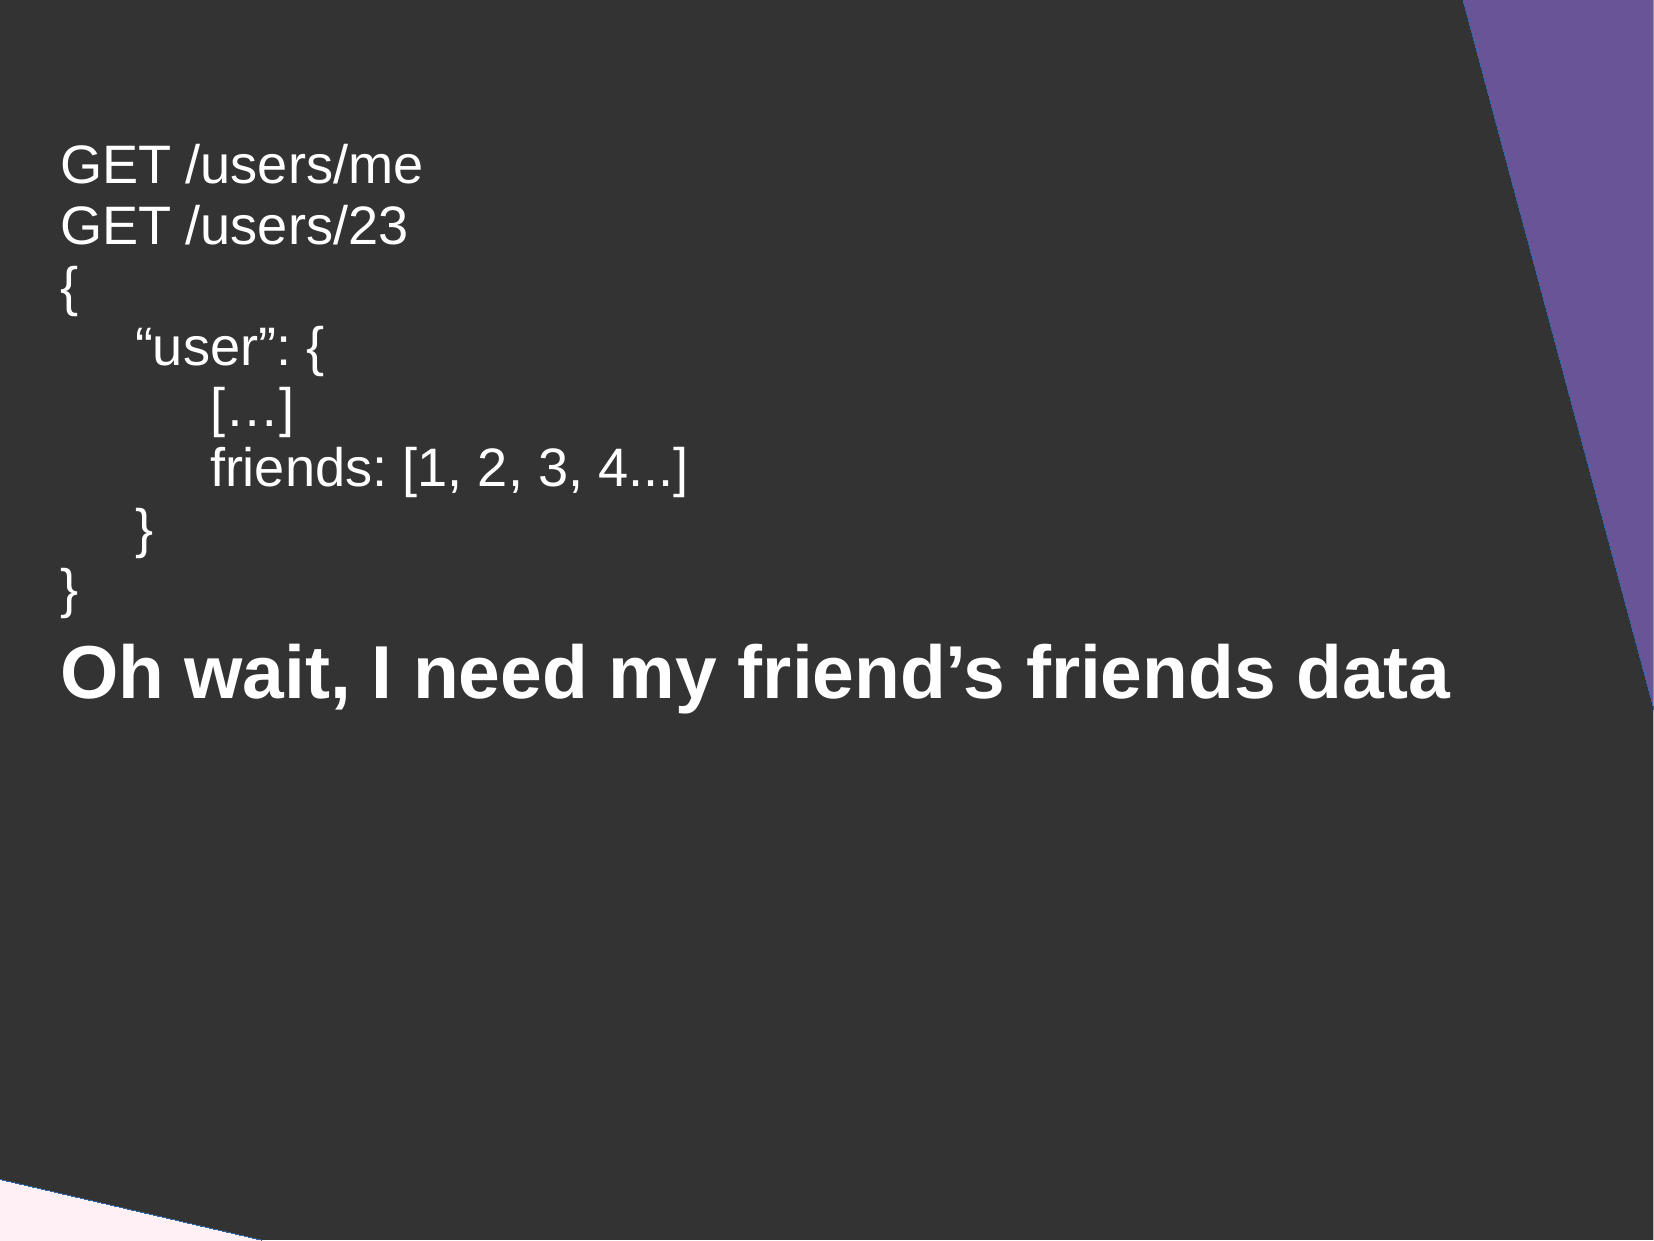

# GET /users/me GET /users/23 { “user”: { […] friends: [1, 2, 3, 4...] } }
Oh wait, I need my friend’s friends data